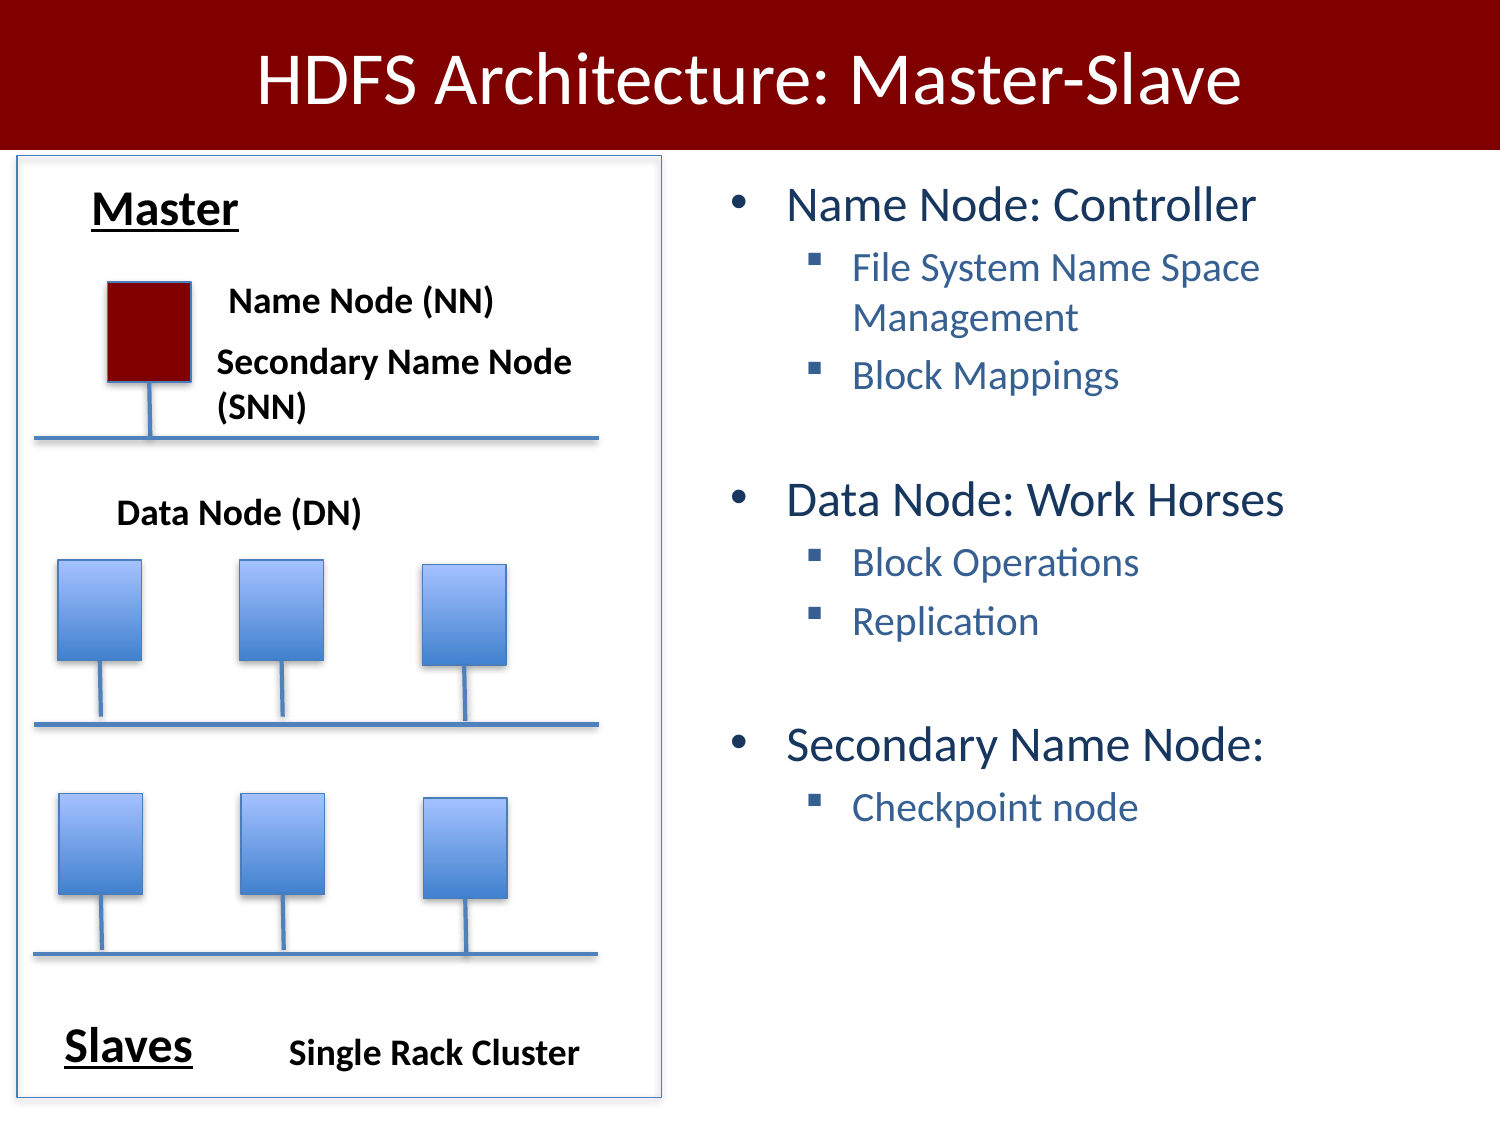

# HDFS Architecture: Master-Slave
Name Node: Controller
File System Name Space Management
Block Mappings
Data Node: Work Horses
Block Operations
Replication
Secondary Name Node:
Checkpoint node
Master
Name Node (NN)
Secondary Name Node (SNN)
Data Node (DN)
Slaves
Single Rack Cluster